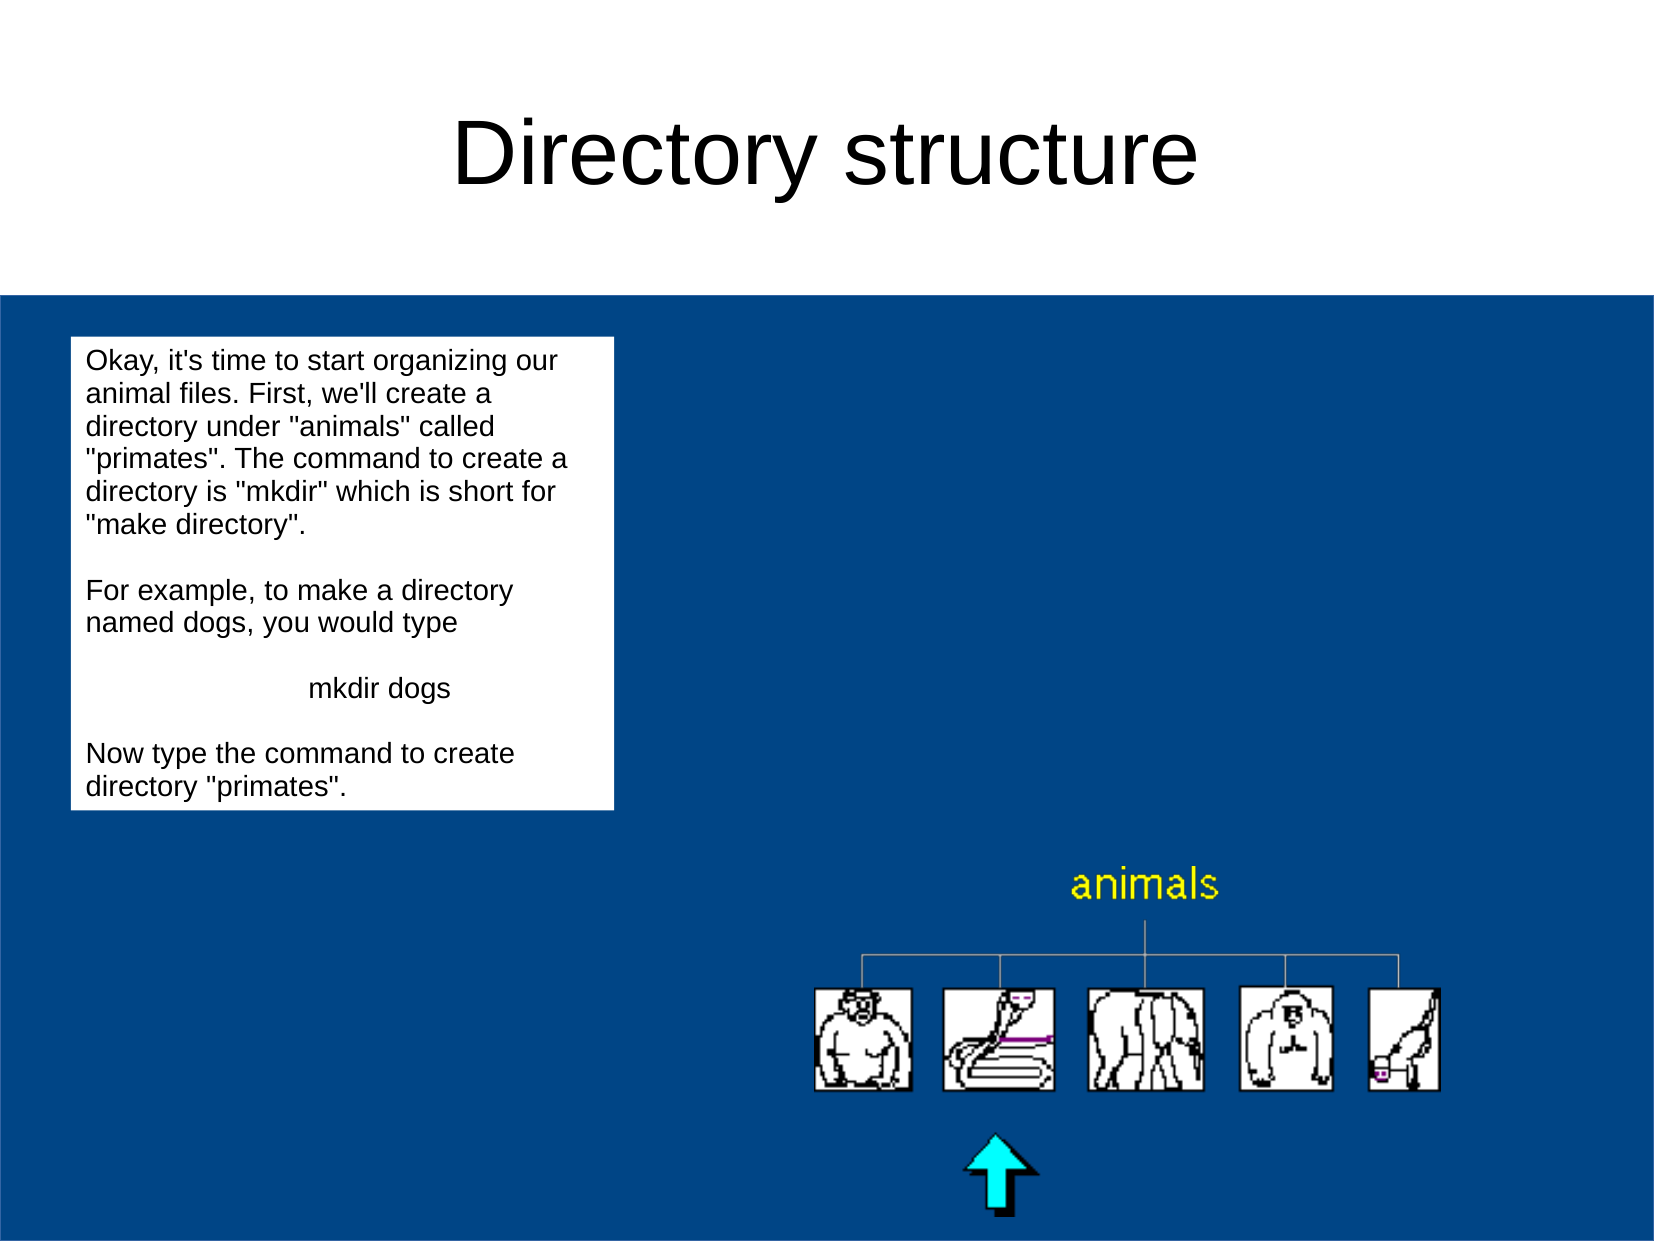

# Directory structure
Okay, it's time to start organizing our animal files. First, we'll create a directory under "animals" called "primates". The command to create a directory is "mkdir" which is short for "make directory".
For example, to make a directory named dogs, you would type
 mkdir dogs
Now type the command to create directory "primates".